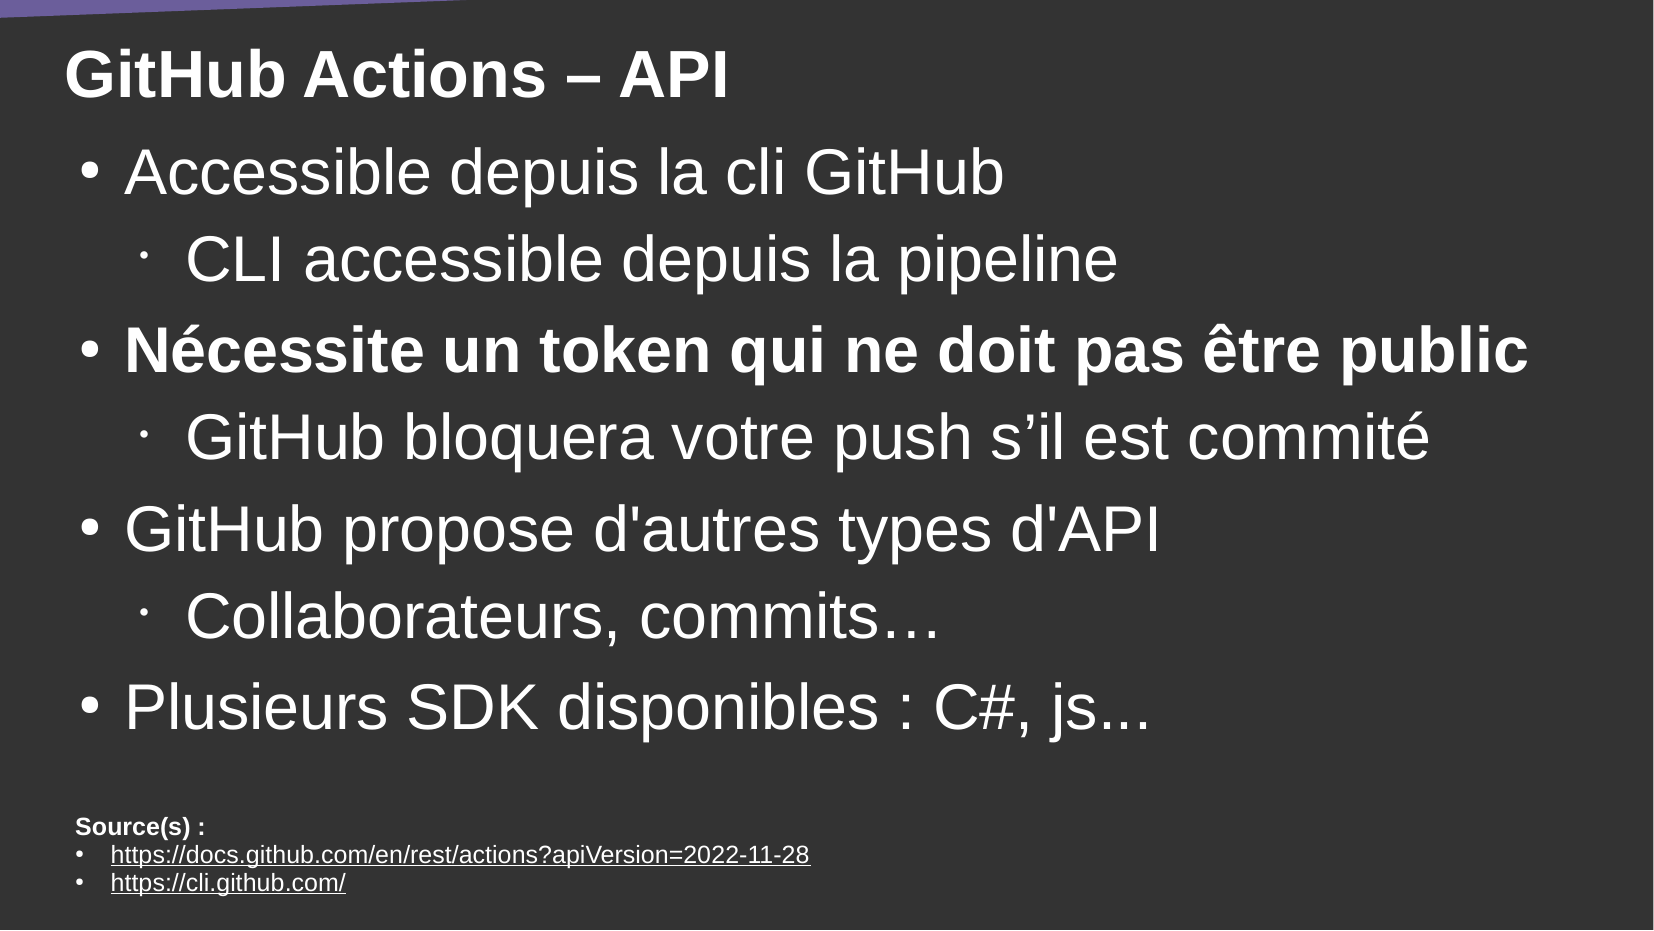

# GitHub Actions – API
Accessible depuis la cli GitHub
CLI accessible depuis la pipeline
Nécessite un token qui ne doit pas être public
GitHub bloquera votre push s’il est commité
GitHub propose d'autres types d'API
Collaborateurs, commits…
Plusieurs SDK disponibles : C#, js...
Source(s) :
https://docs.github.com/en/rest/actions?apiVersion=2022-11-28
https://cli.github.com/